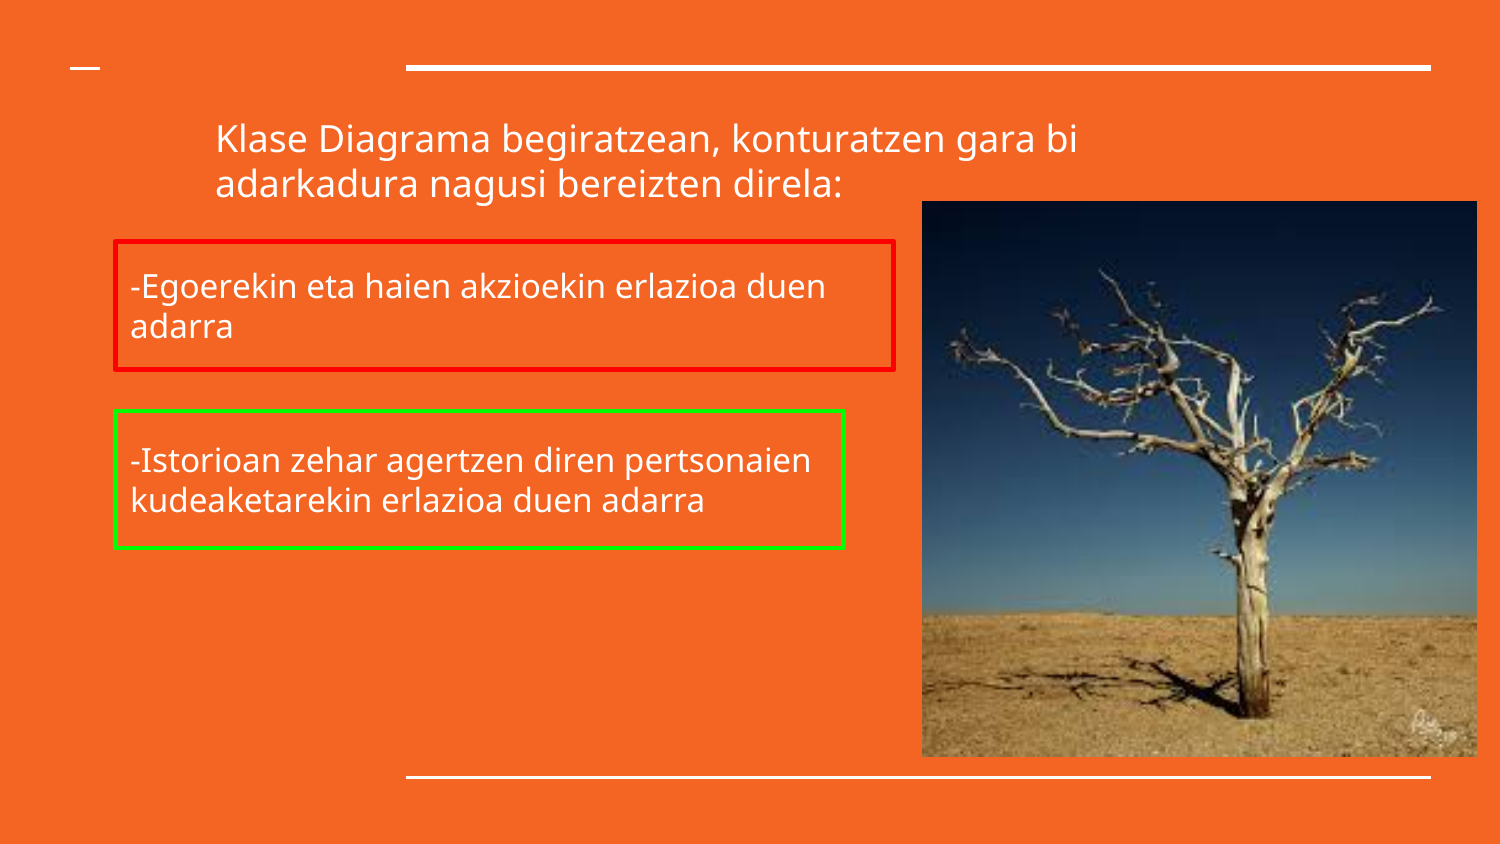

Klase Diagrama begiratzean, konturatzen gara bi adarkadura nagusi bereizten direla:
# -Egoerekin eta haien akzioekin erlazioa duen adarra
-Istorioan zehar agertzen diren pertsonaien kudeaketarekin erlazioa duen adarra